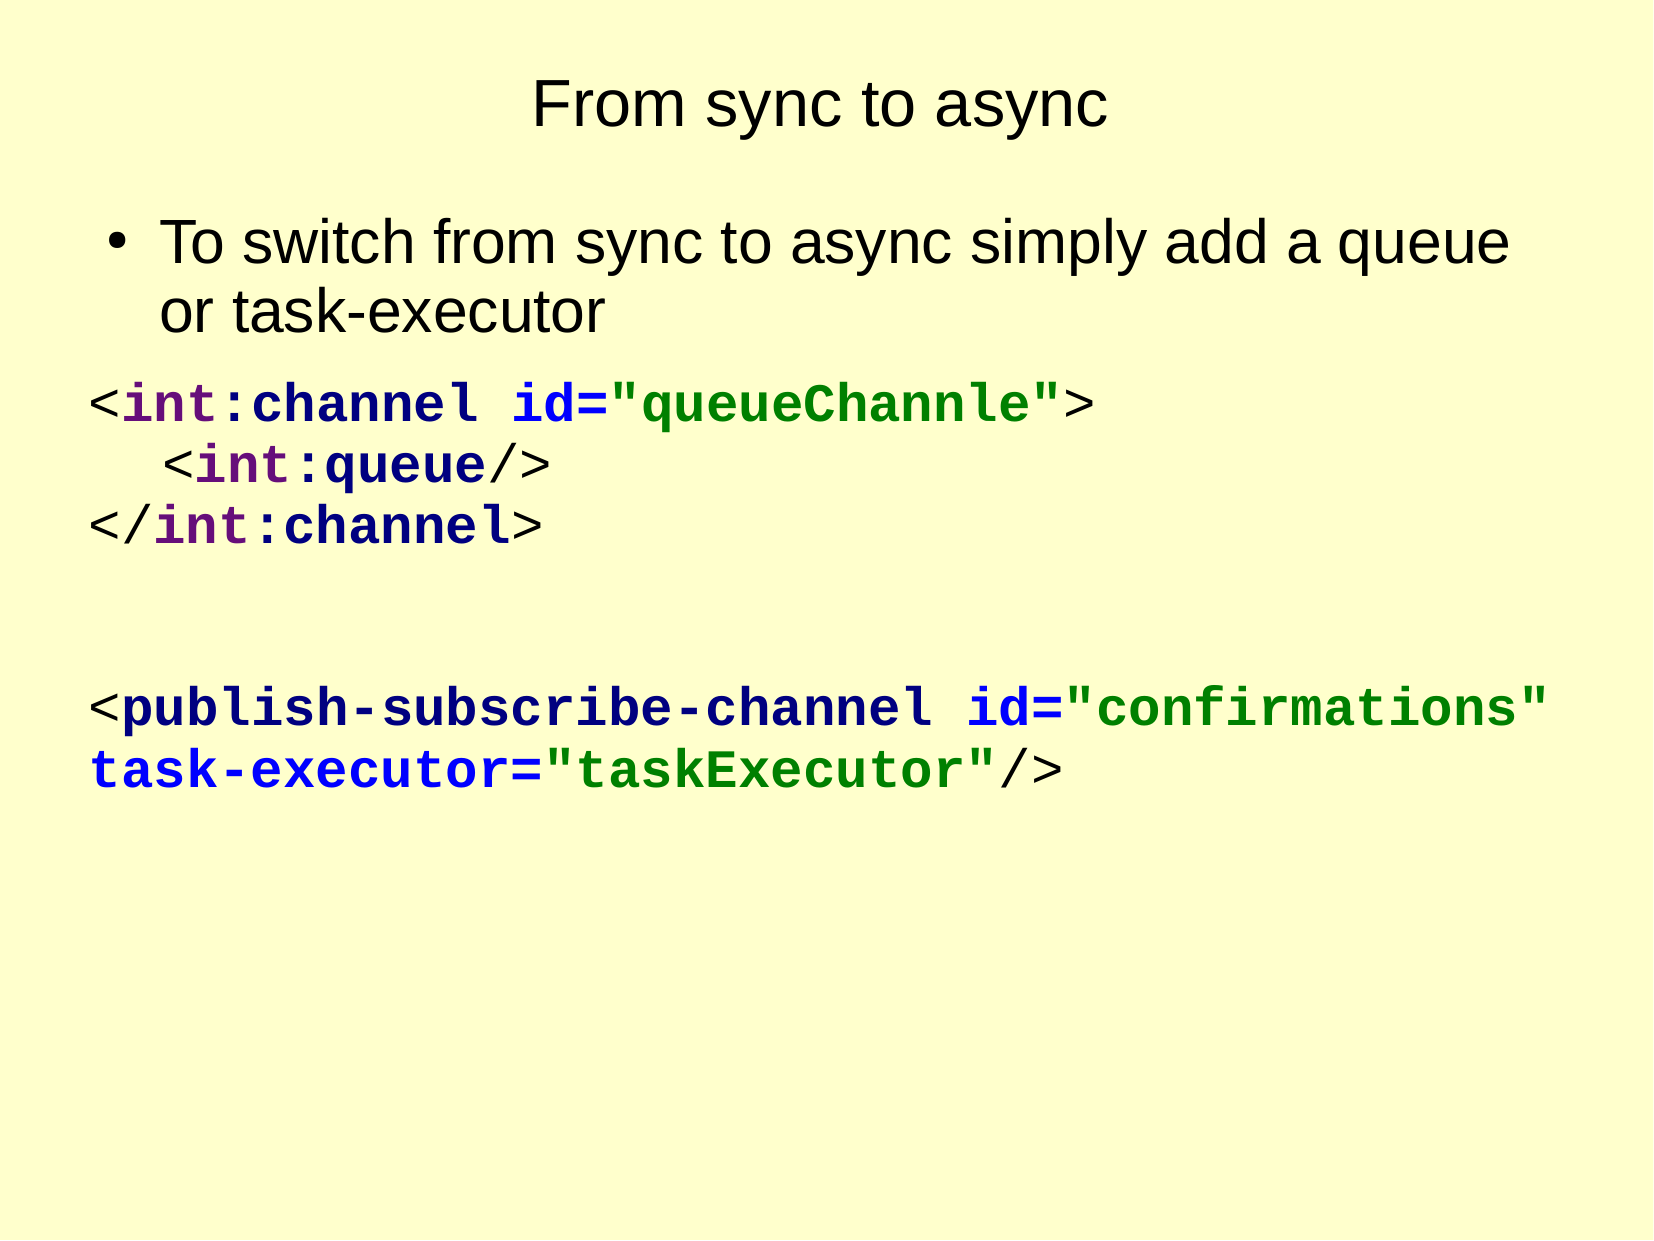

# From sync to async
To switch from sync to async simply add a queue or task-executor
<int:channel id="queueChannle">
	<int:queue/>
</int:channel>
<publish-subscribe-channel id="confirmations" task-executor="taskExecutor"/>